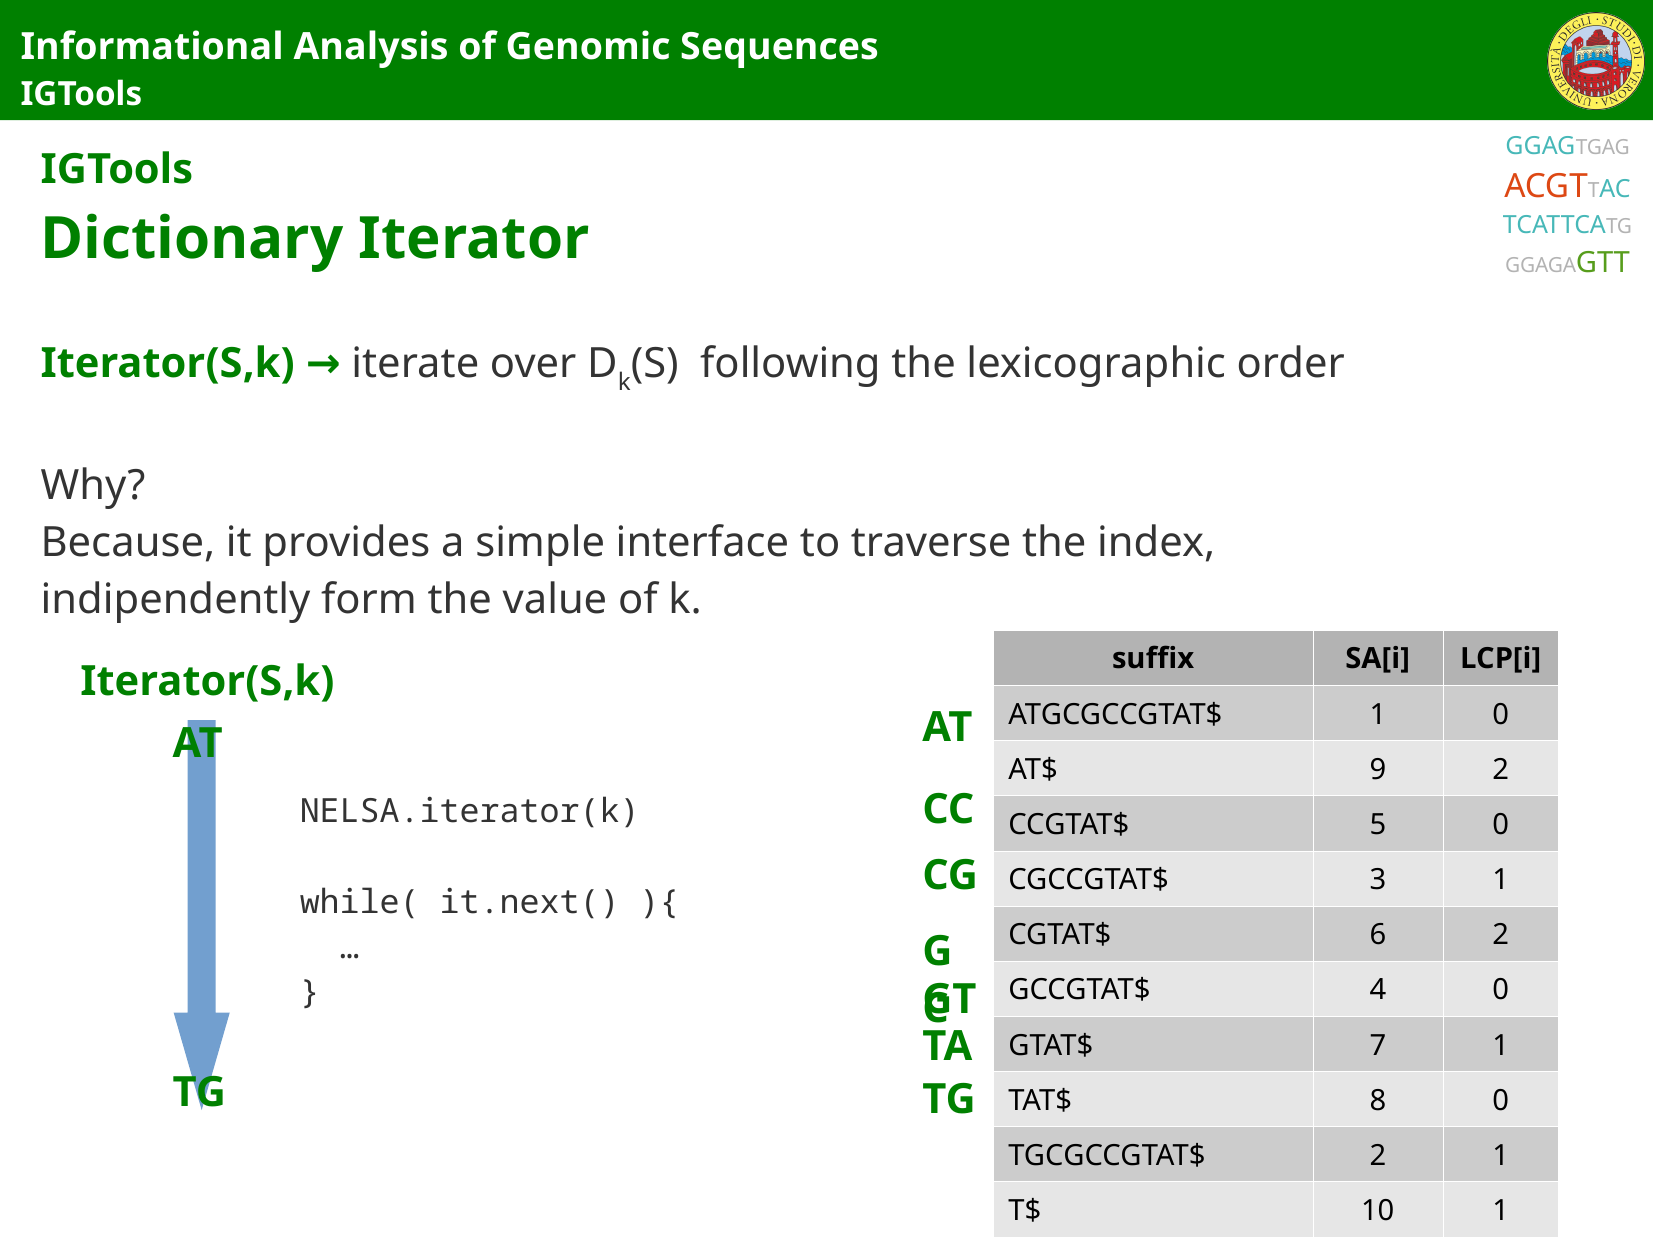

Informational Analysis of Genomic Sequences
IGTools
GGAGTGAGACGTTACTCATTCATGGGAGAGTT
IGTools
Dictionary Iterator
Iterator(S,k) → iterate over Dk(S) following the lexicographic order
Why?
Because, it provides a simple interface to traverse the index,
indipendently form the value of k.
| suffix | SA[i] | LCP[i] |
| --- | --- | --- |
| ATGCGCCGTAT$ | 1 | 0 |
| AT$ | 9 | 2 |
| CCGTAT$ | 5 | 0 |
| CGCCGTAT$ | 3 | 1 |
| CGTAT$ | 6 | 2 |
| GCCGTAT$ | 4 | 0 |
| GTAT$ | 7 | 1 |
| TAT$ | 8 | 0 |
| TGCGCCGTAT$ | 2 | 1 |
| T$ | 10 | 1 |
Iterator(S,k)
AT
AT
CC
NELSA.iterator(k)
while( it.next() ){
 …
}
CG
GC
GT
TA
TG
TG